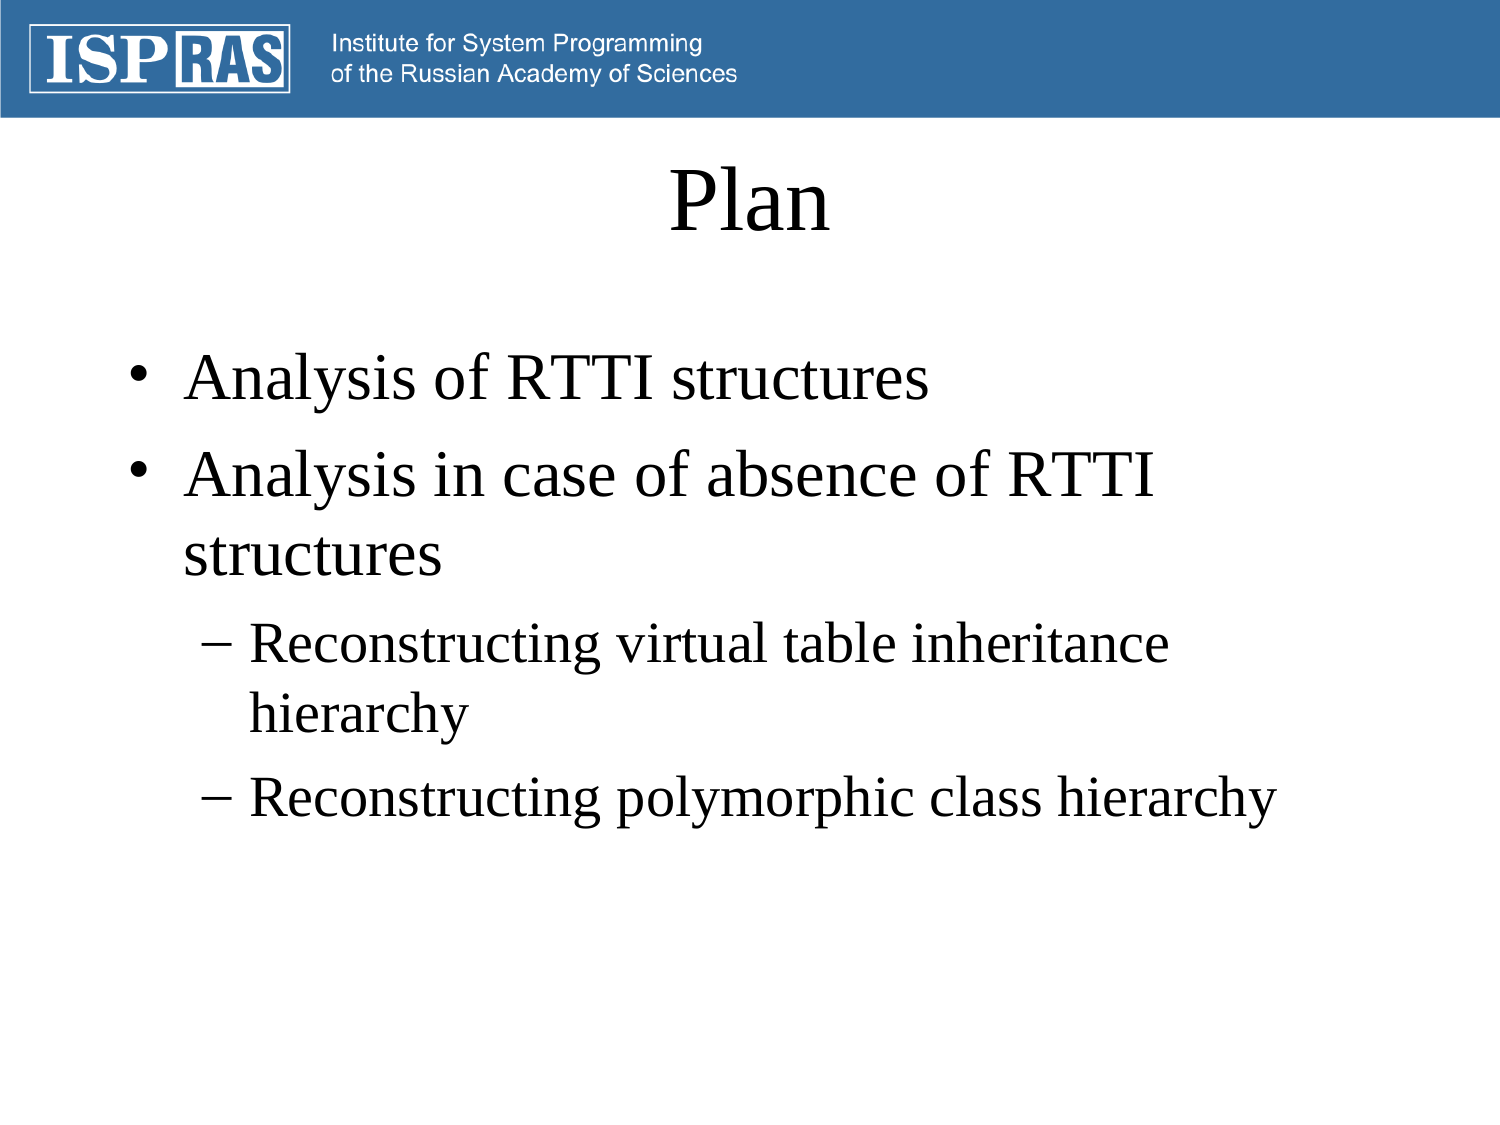

# Plan
Analysis of RTTI structures
Analysis in case of absence of RTTI structures
Reconstructing virtual table inheritance hierarchy
Reconstructing polymorphic class hierarchy